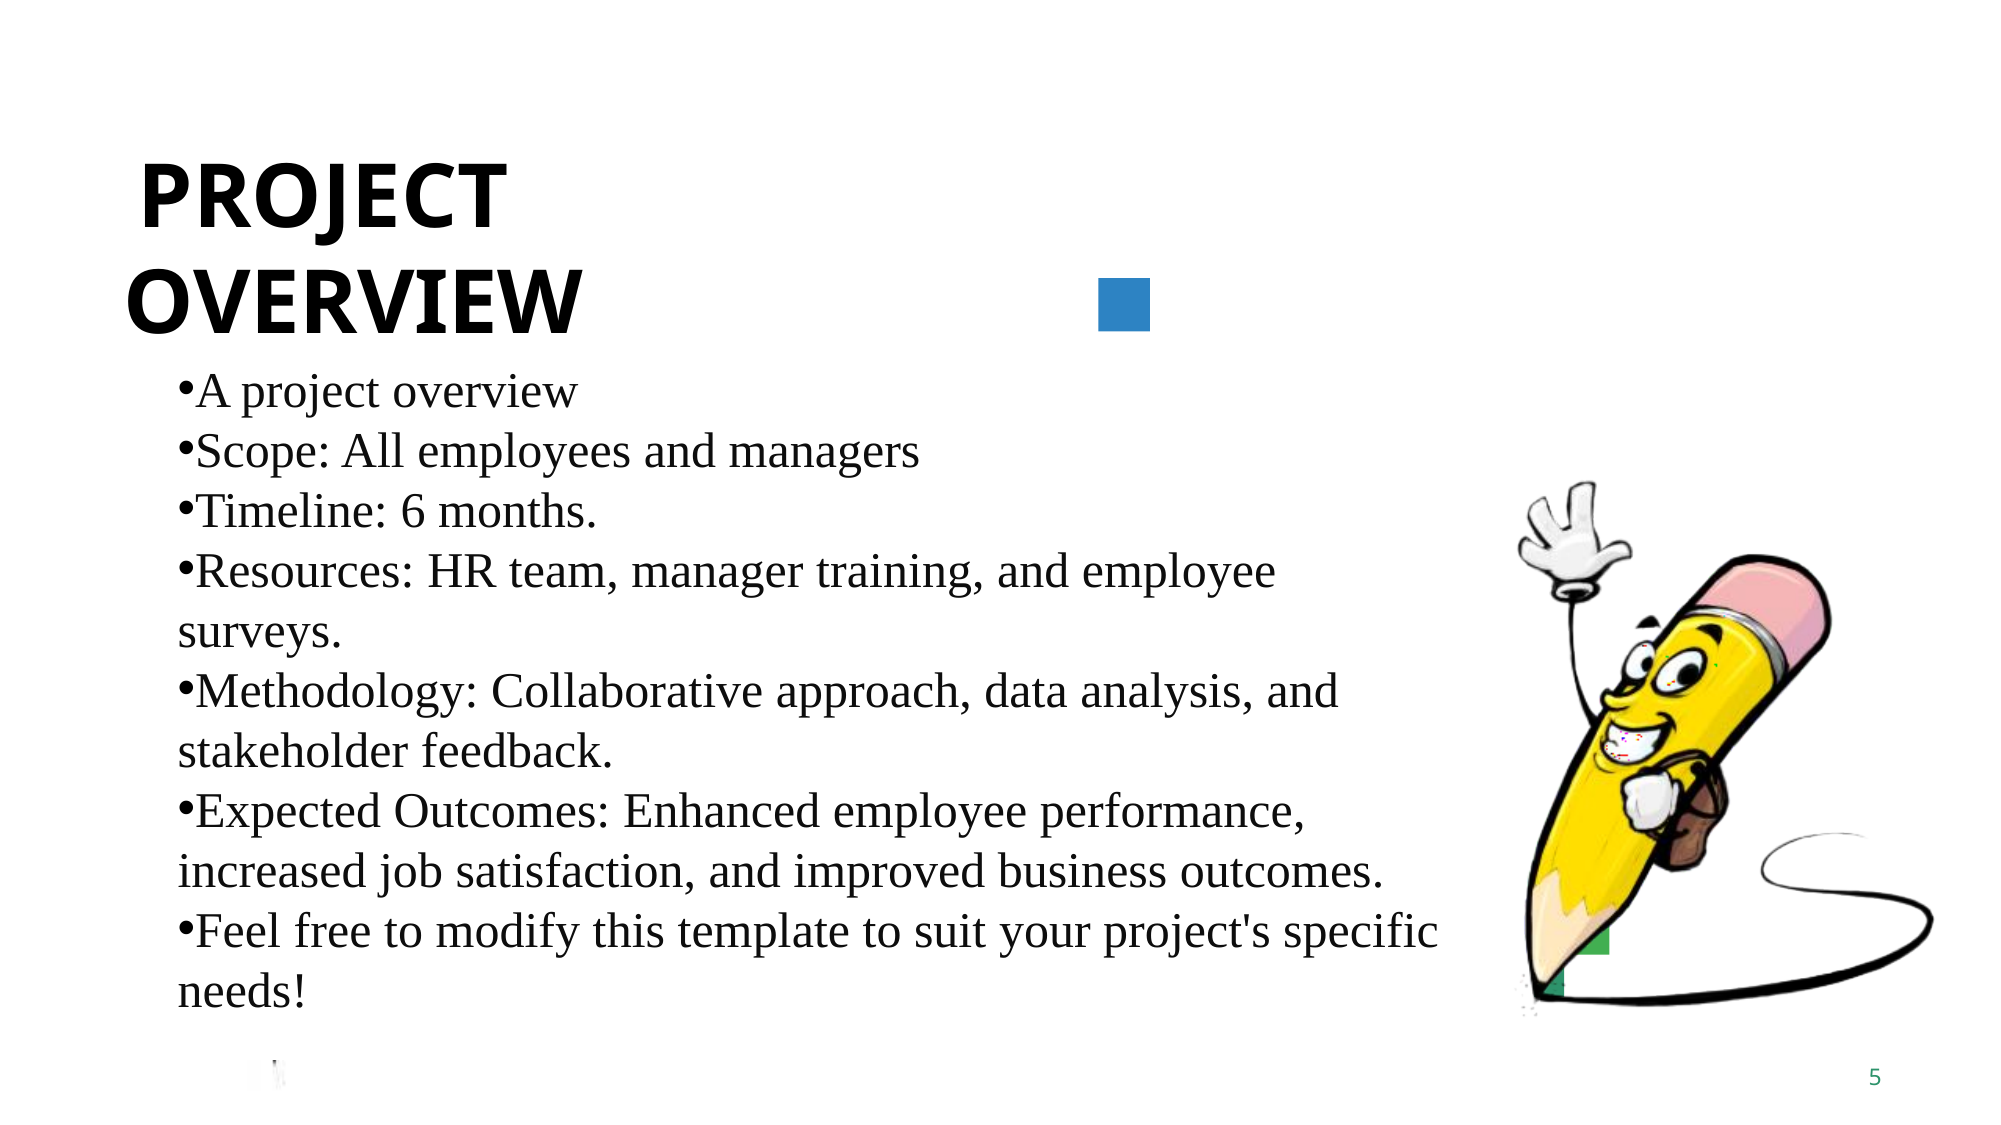

# PROJECT	OVERVIEW
A project overview
Scope: All employees and managers
Timeline: 6 months.
Resources: HR team, manager training, and employee surveys.
Methodology: Collaborative approach, data analysis, and stakeholder feedback.
Expected Outcomes: Enhanced employee performance, increased job satisfaction, and improved business outcomes.
Feel free to modify this template to suit your project's specific needs!